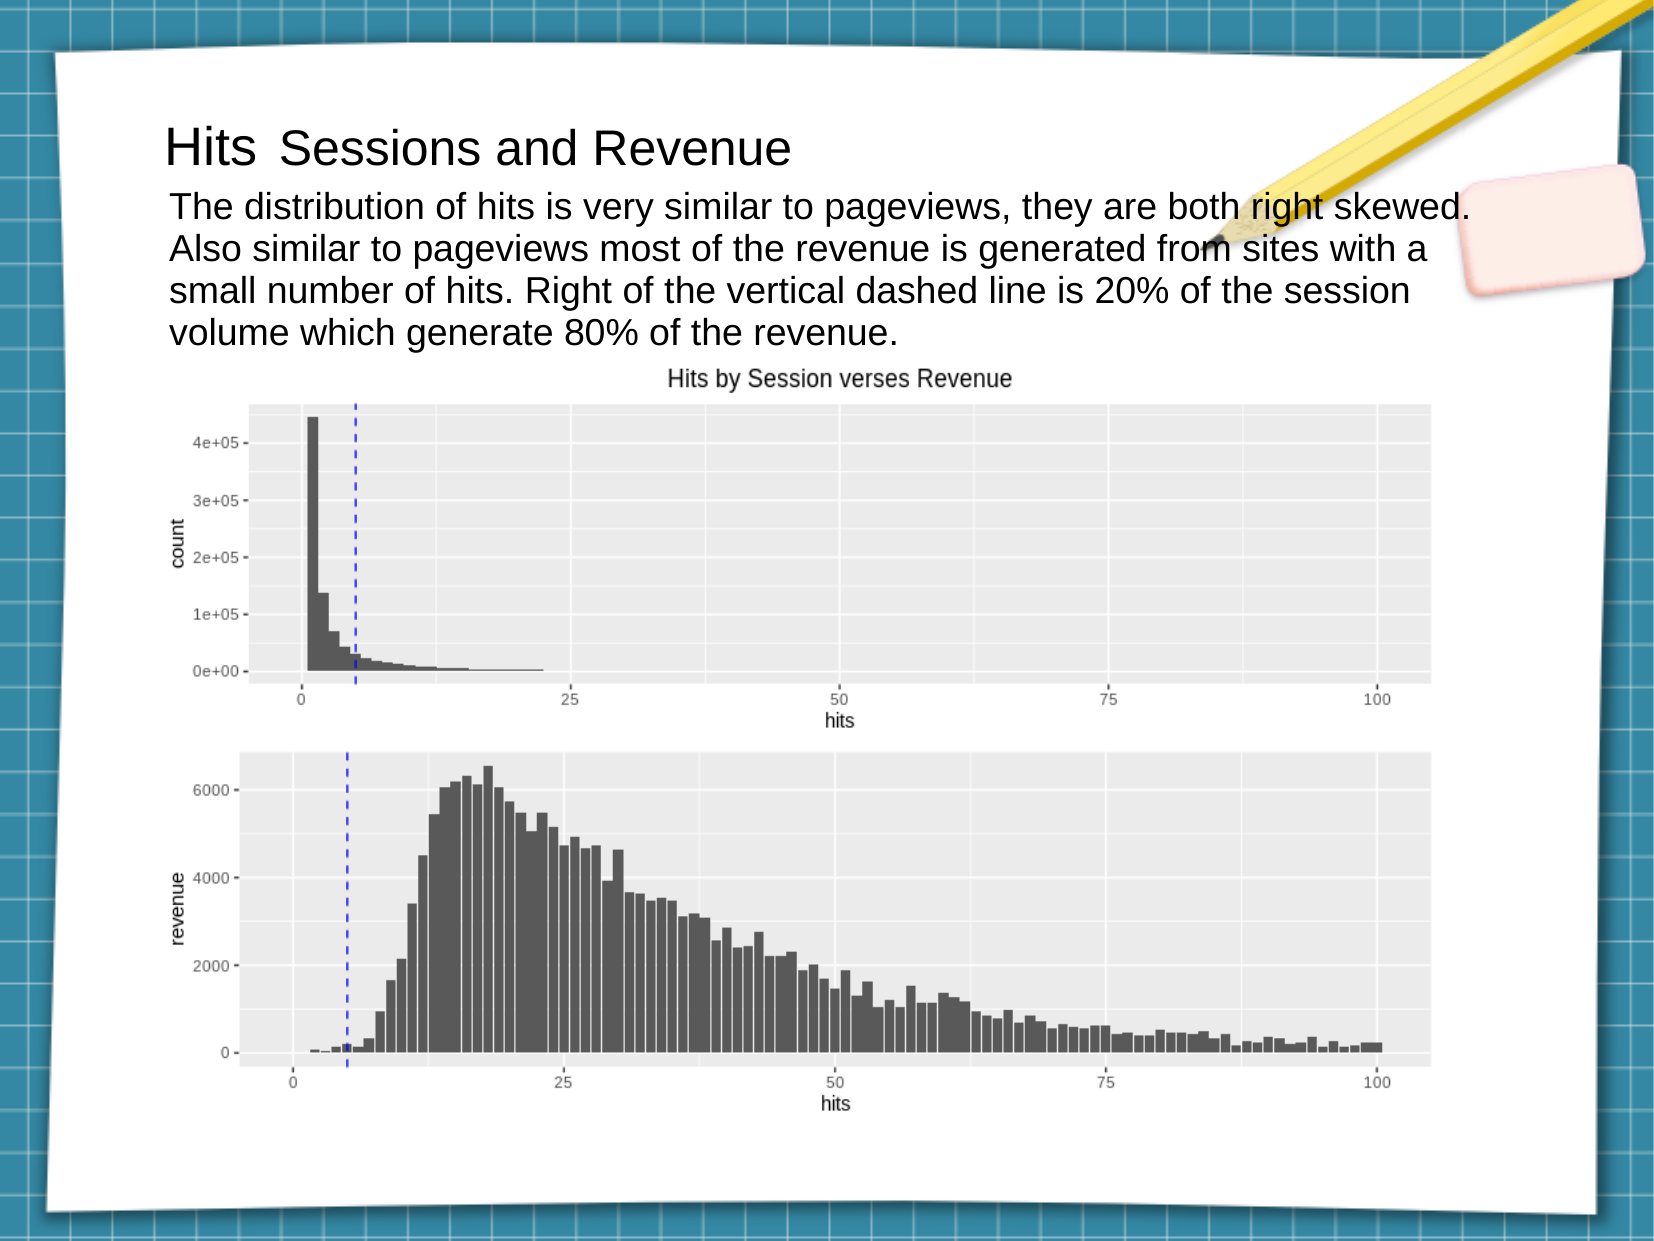

Hits Sessions and Revenue
The distribution of hits is very similar to pageviews, they are both right skewed. Also similar to pageviews most of the revenue is generated from sites with a small number of hits. Right of the vertical dashed line is 20% of the session volume which generate 80% of the revenue.